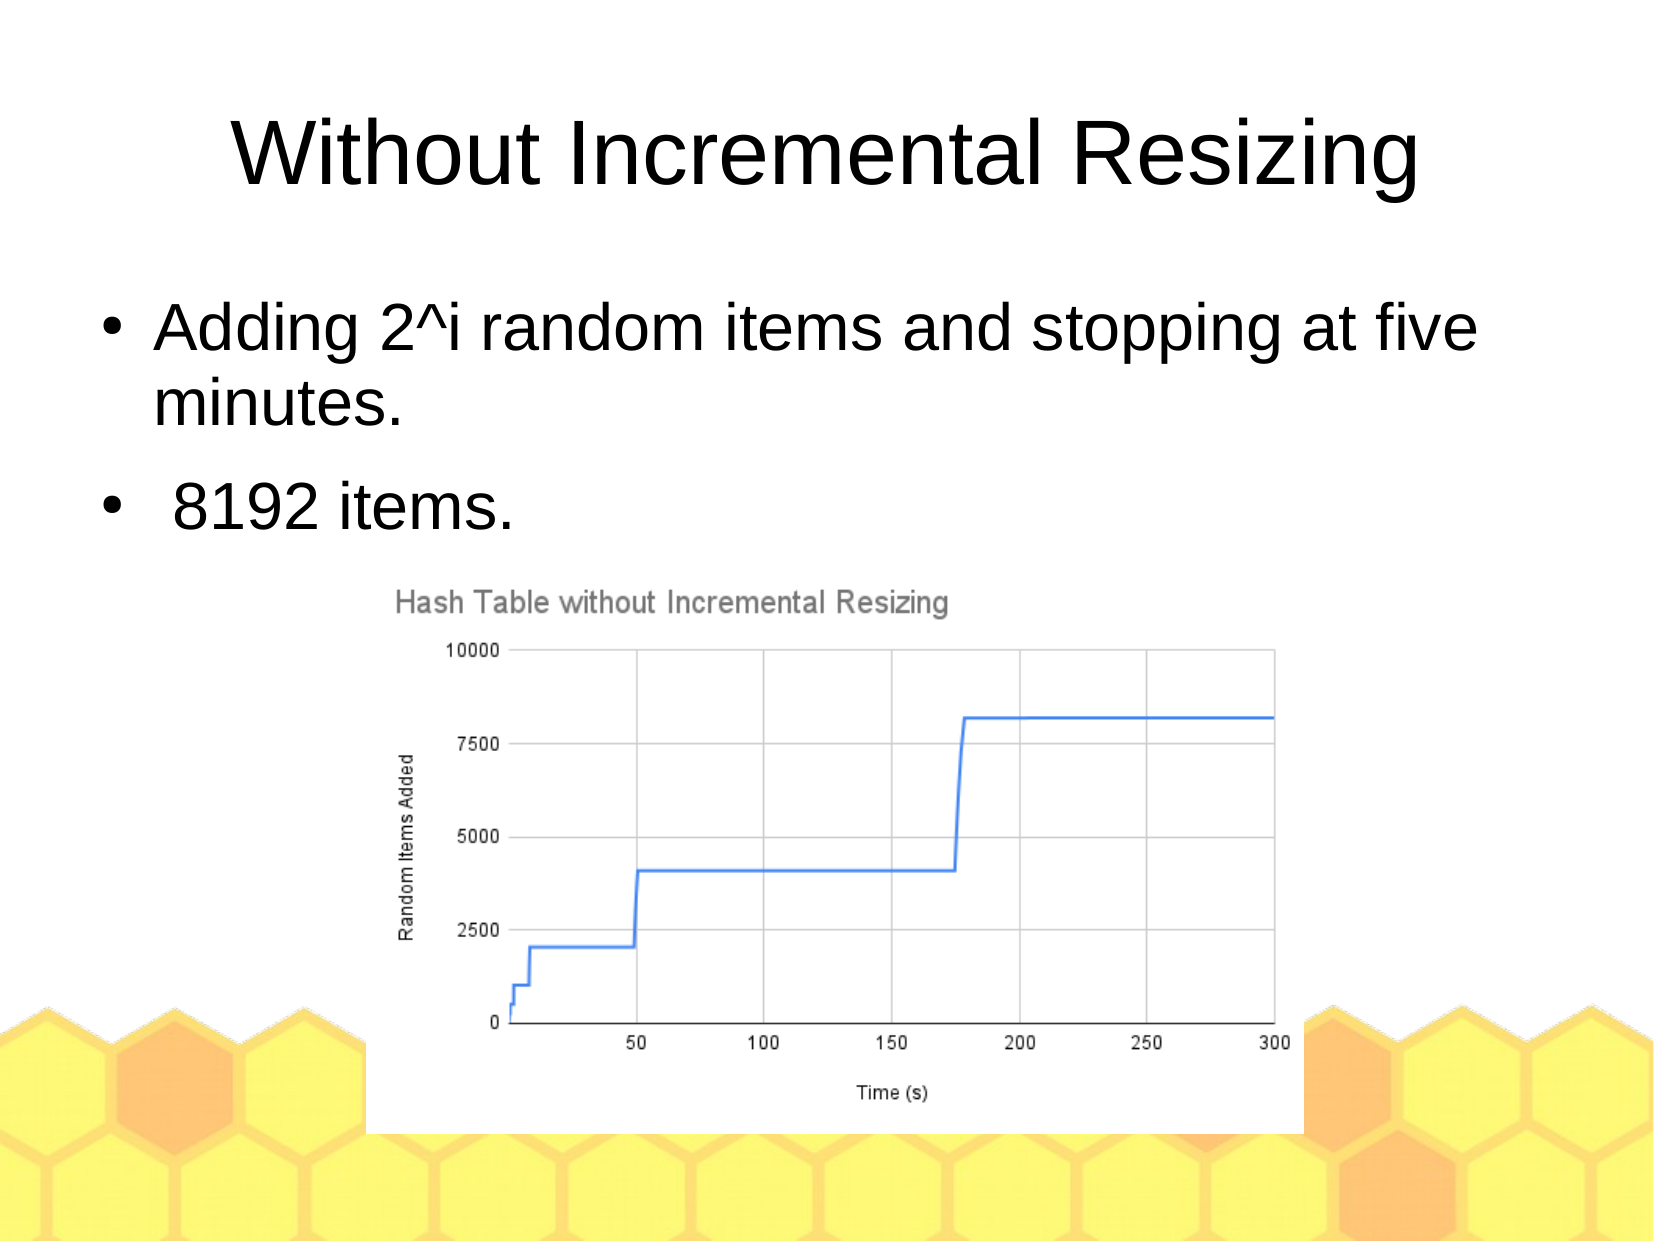

# Without Incremental Resizing
Adding 2^i random items and stopping at five minutes.
 8192 items.